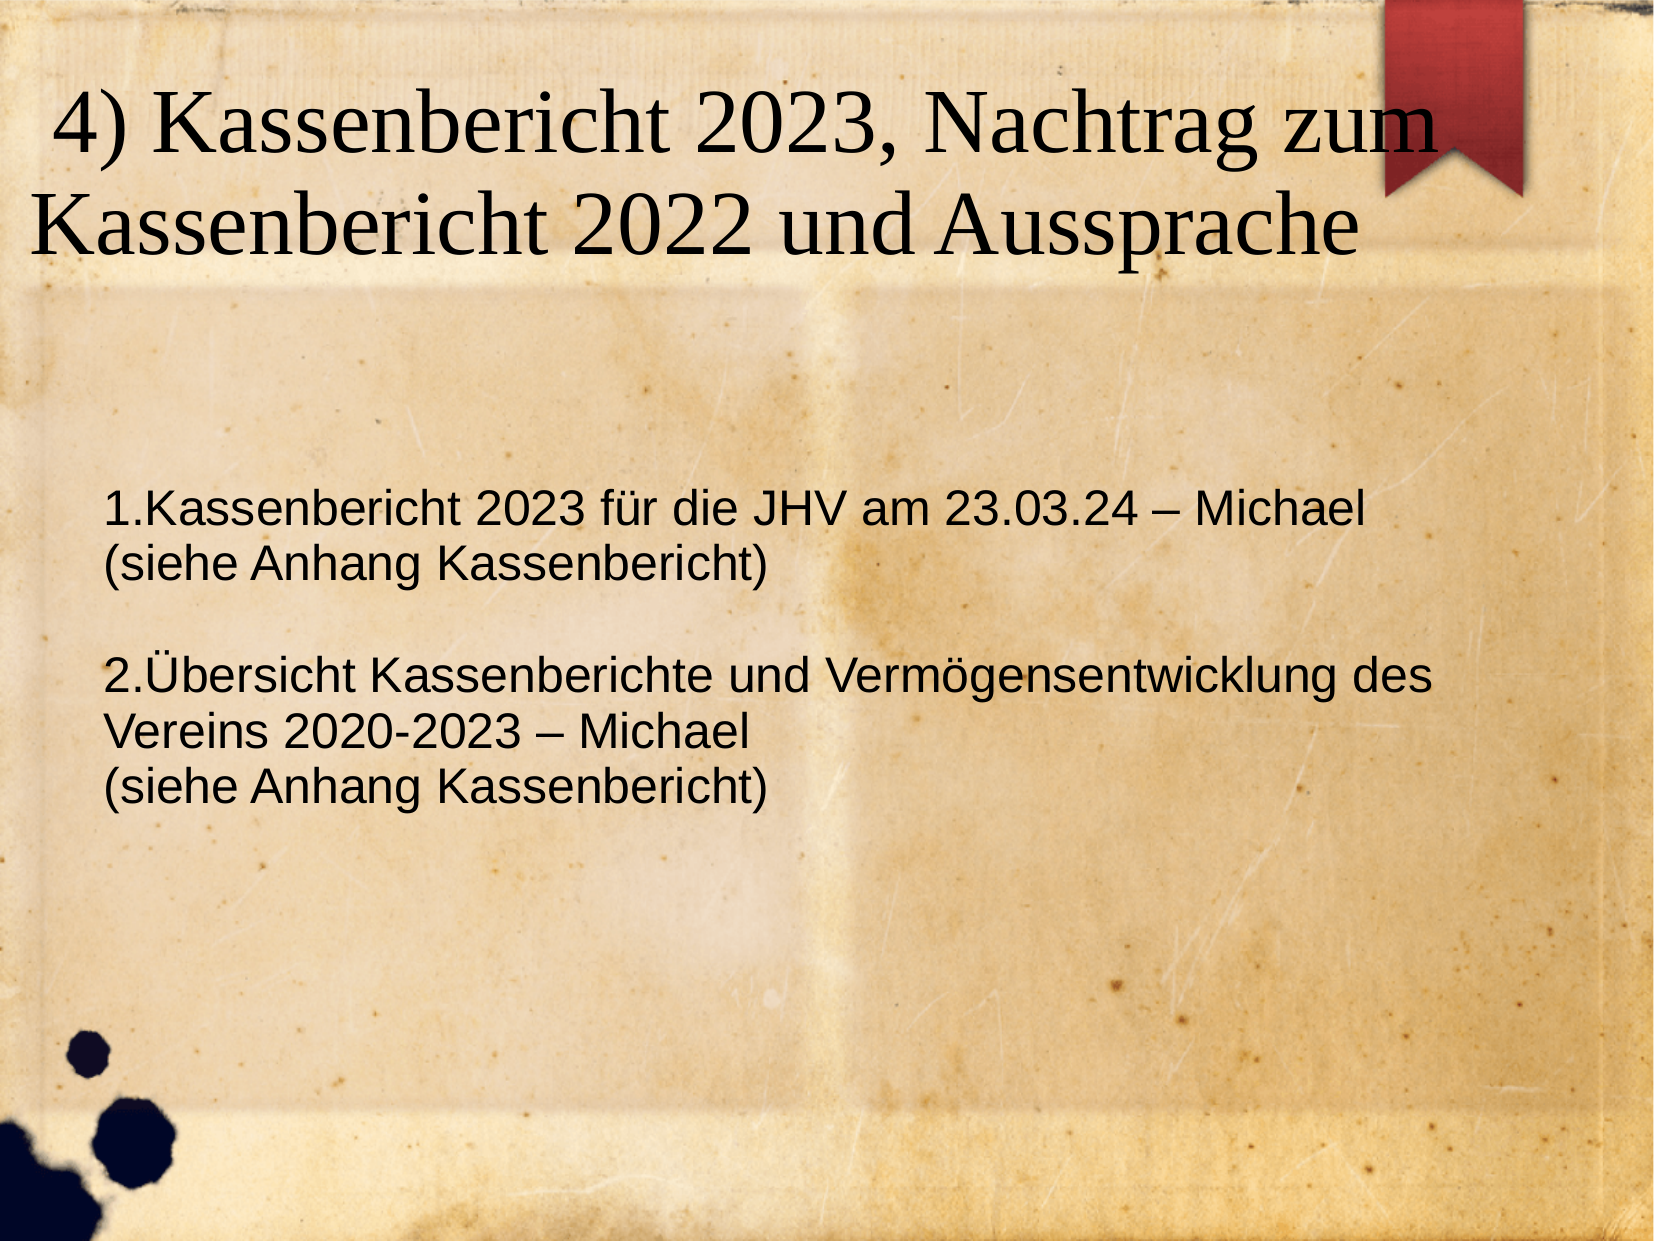

# 4) Kassenbericht 2023, Nachtrag zum Kassenbericht 2022 und Aussprache
1.Kassenbericht 2023 für die JHV am 23.03.24 – Michael (siehe Anhang Kassenbericht)
2.Übersicht Kassenberichte und Vermögensentwicklung des Vereins 2020-2023 – Michael
(siehe Anhang Kassenbericht)